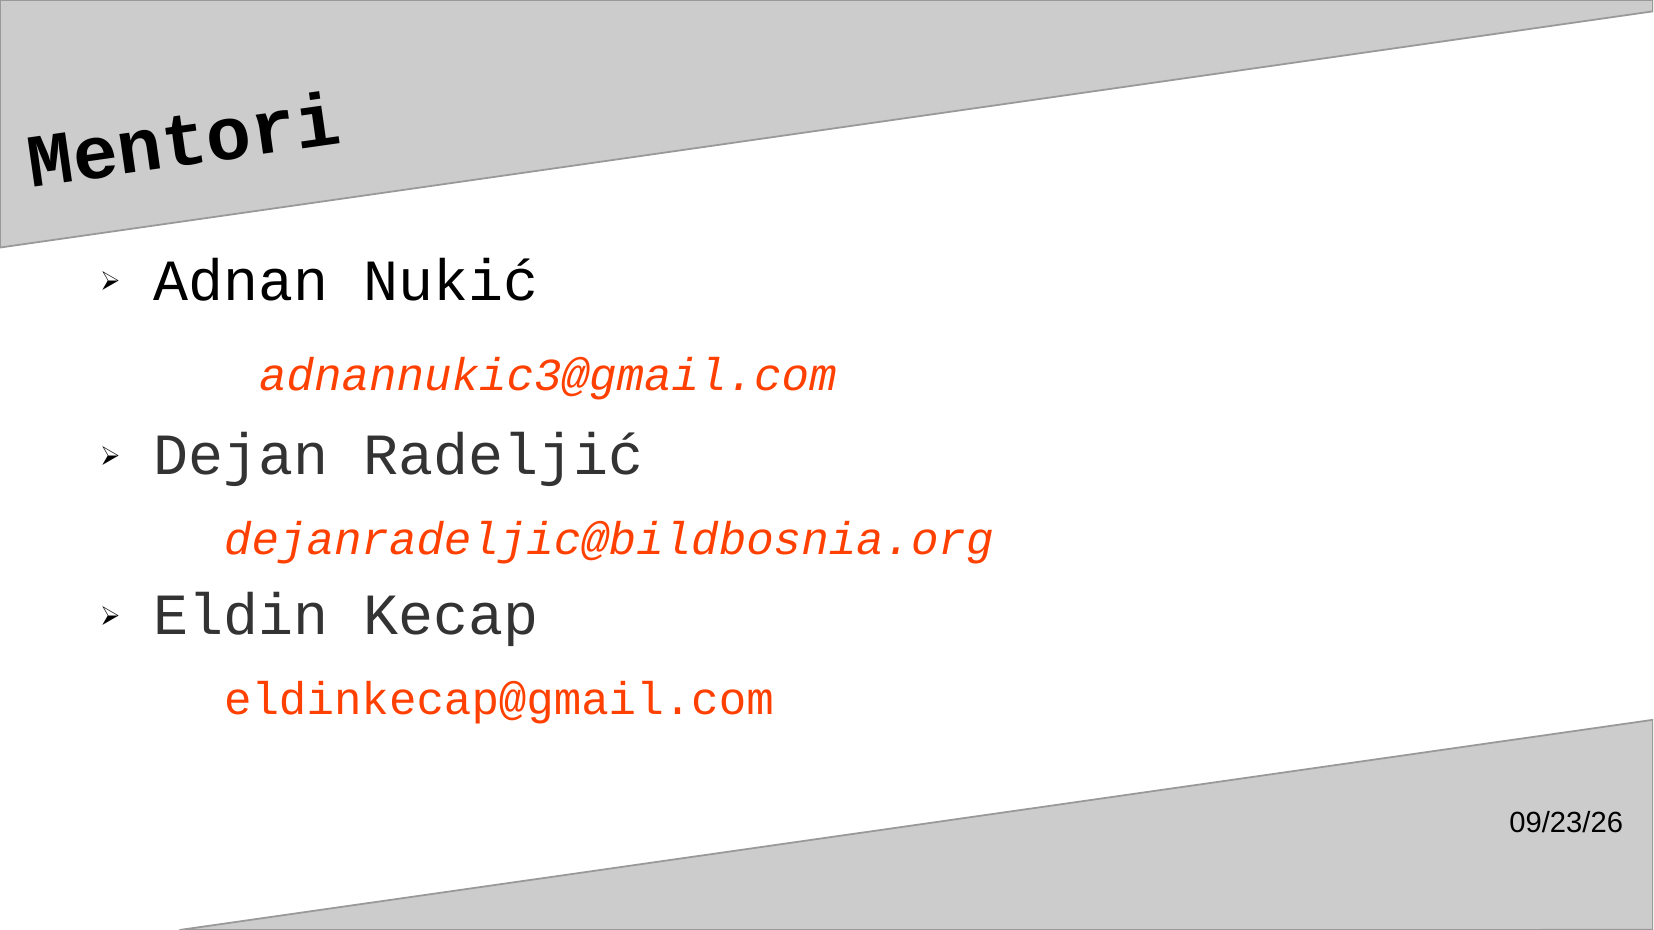

# Mentori
Adnan Nukić
 adnannukic3@gmail.com
Dejan Radeljić
dejanradeljic@bildbosnia.org
Eldin Kecap
eldinkecap@gmail.com
3